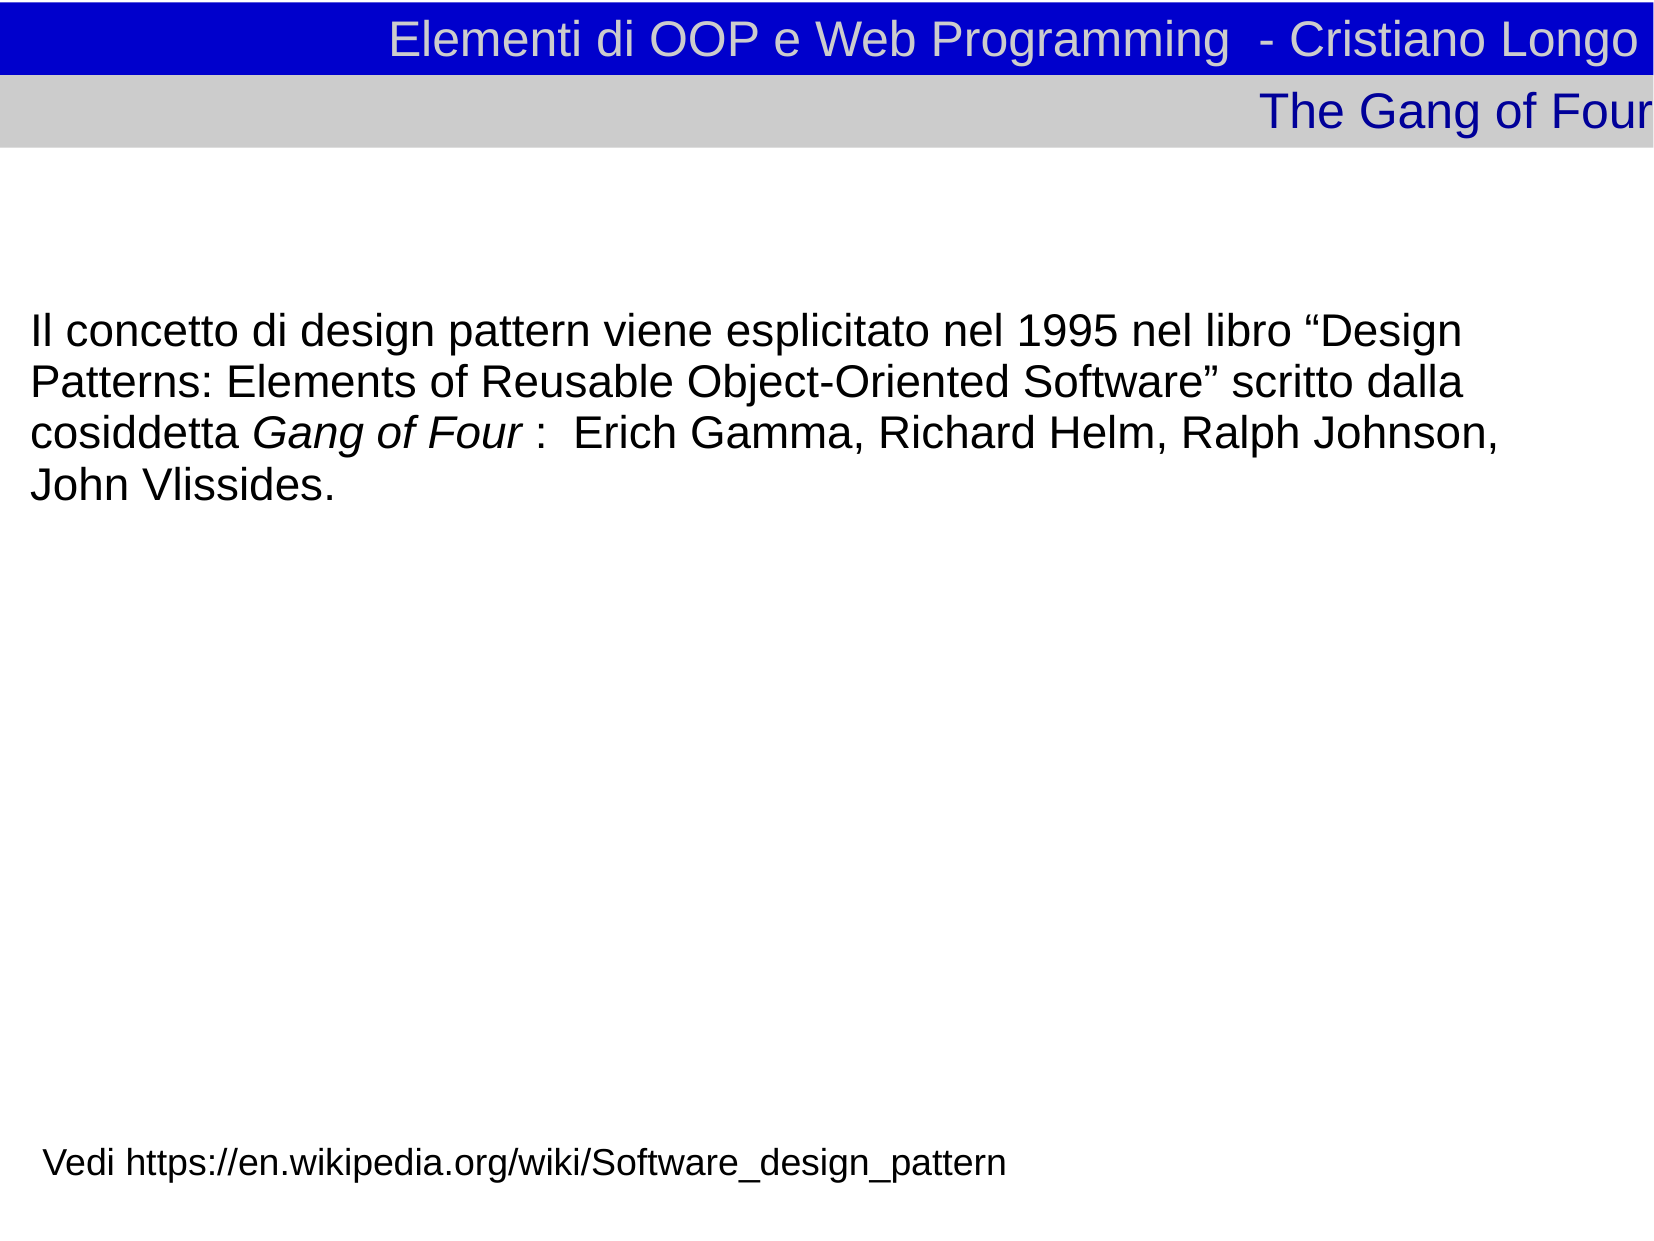

# Elementi di OOP e Web Programming - Cristiano Longo
The Gang of Four
Il concetto di design pattern viene esplicitato nel 1995 nel libro “Design Patterns: Elements of Reusable Object-Oriented Software” scritto dalla cosiddetta Gang of Four : Erich Gamma, Richard Helm, Ralph Johnson,
John Vlissides.
| Utente | Cane |
| --- | --- |
| alice | fuffy |
| charlie | doggy |
| charlie | pluto |
| bob | fuffy |
Vedi https://en.wikipedia.org/wiki/Software_design_pattern